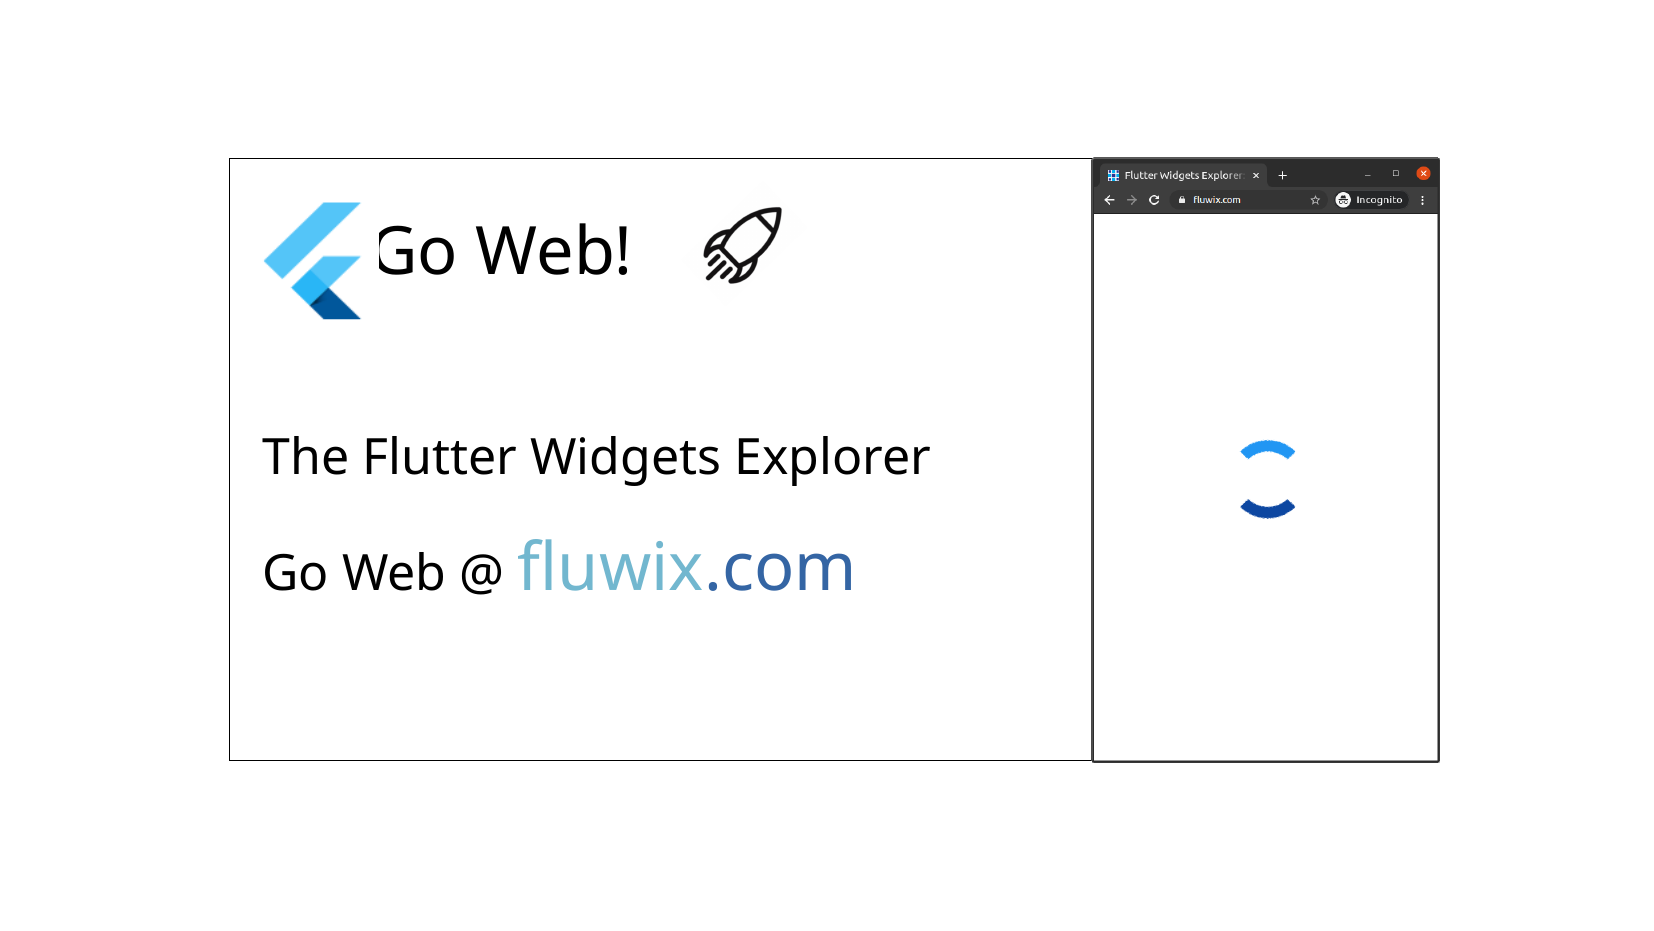

# Go Web!
The Flutter Widgets Explorer
Go Web @ fluwix.com